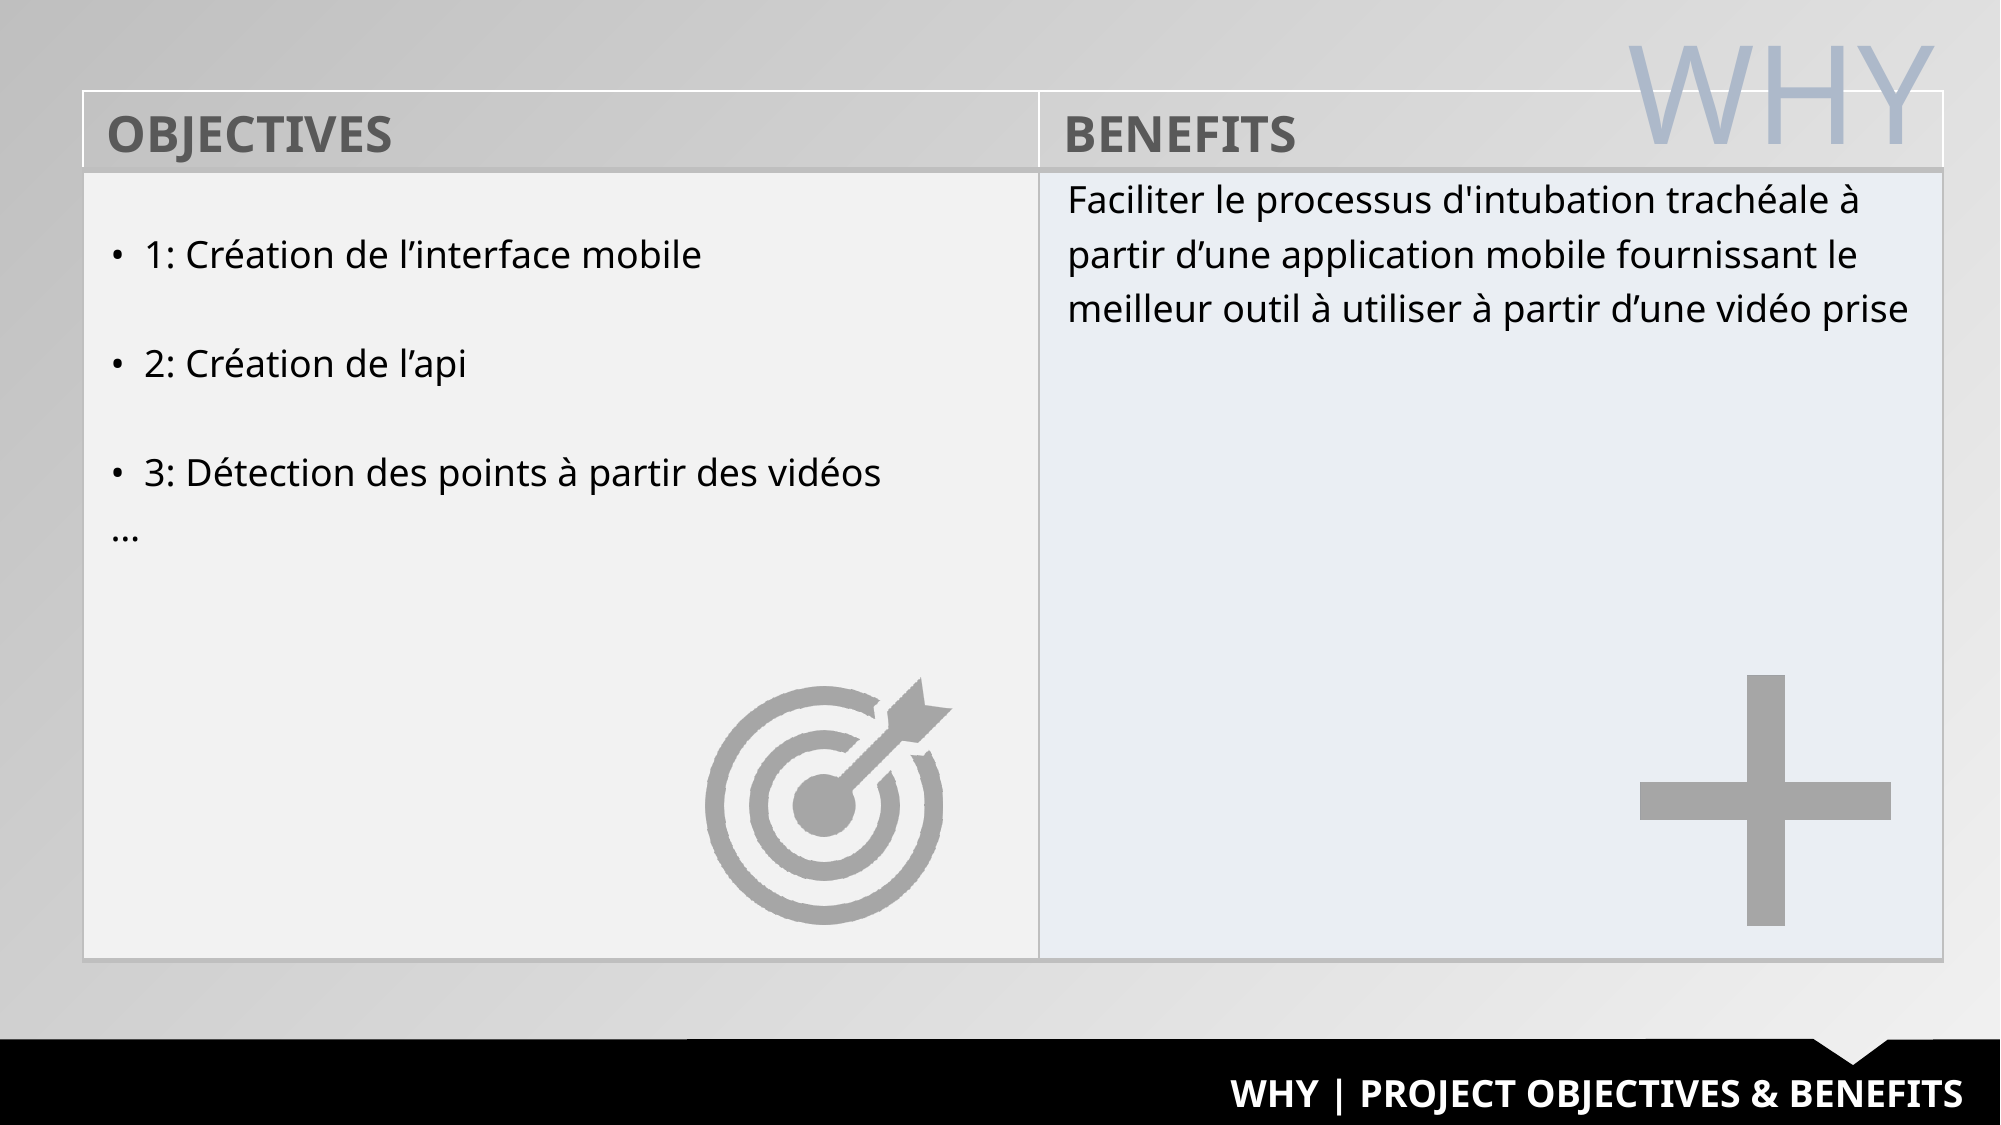

WHY
| OBJECTIVES | BENEFITS |
| --- | --- |
| • 1: Création de l’interface mobile   • 2: Création de l’api   • 3: Détection des points à partir des vidéos … | Faciliter le processus d'intubation trachéale à partir d’une application mobile fournissant le meilleur outil à utiliser à partir d’une vidéo prise |
WHY | PROJECT OBJECTIVES & BENEFITS